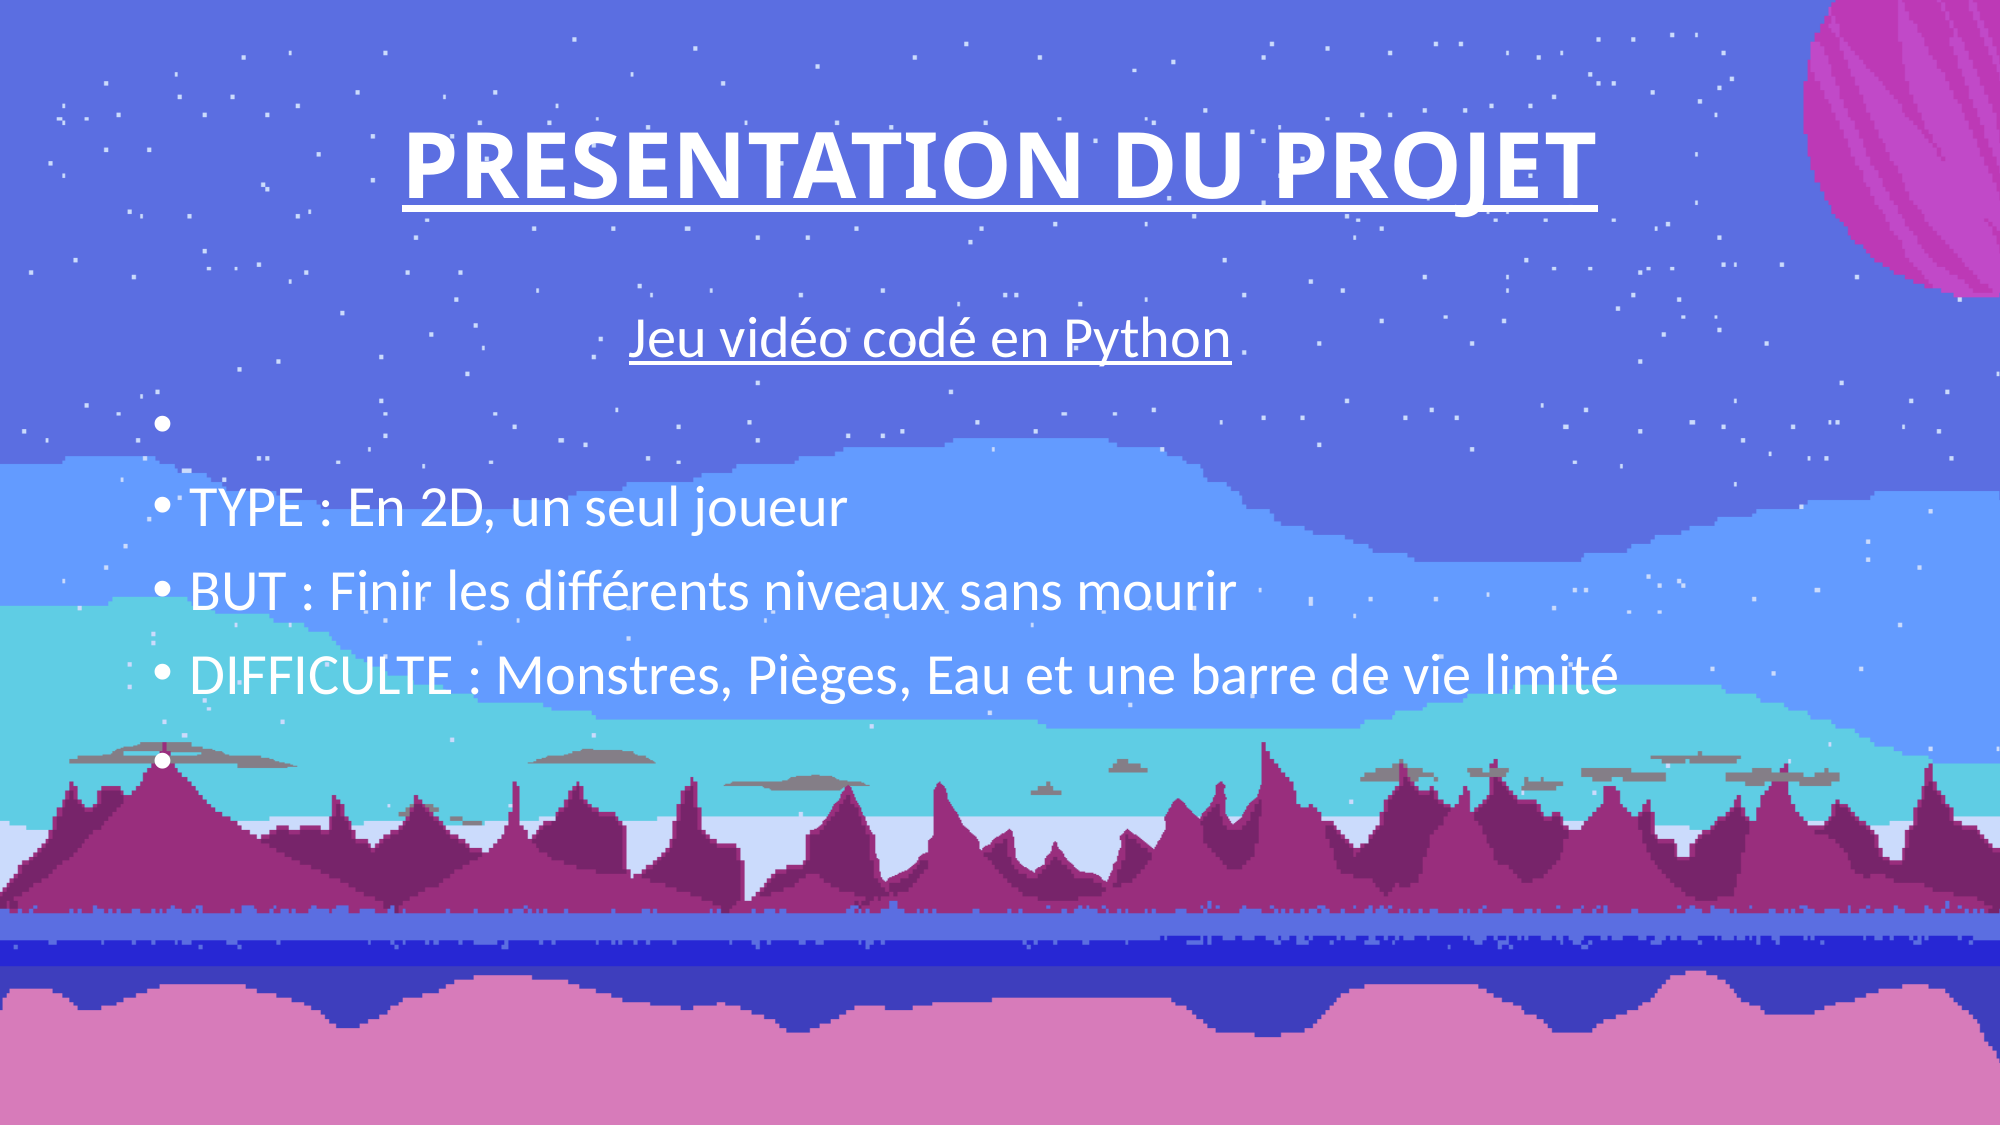

# PRESENTATION DU PROJET
Jeu vidéo codé en Python
TYPE : En 2D, un seul joueur
BUT : Finir les différents niveaux sans mourir
DIFFICULTE : Monstres, Pièges, Eau et une barre de vie limité